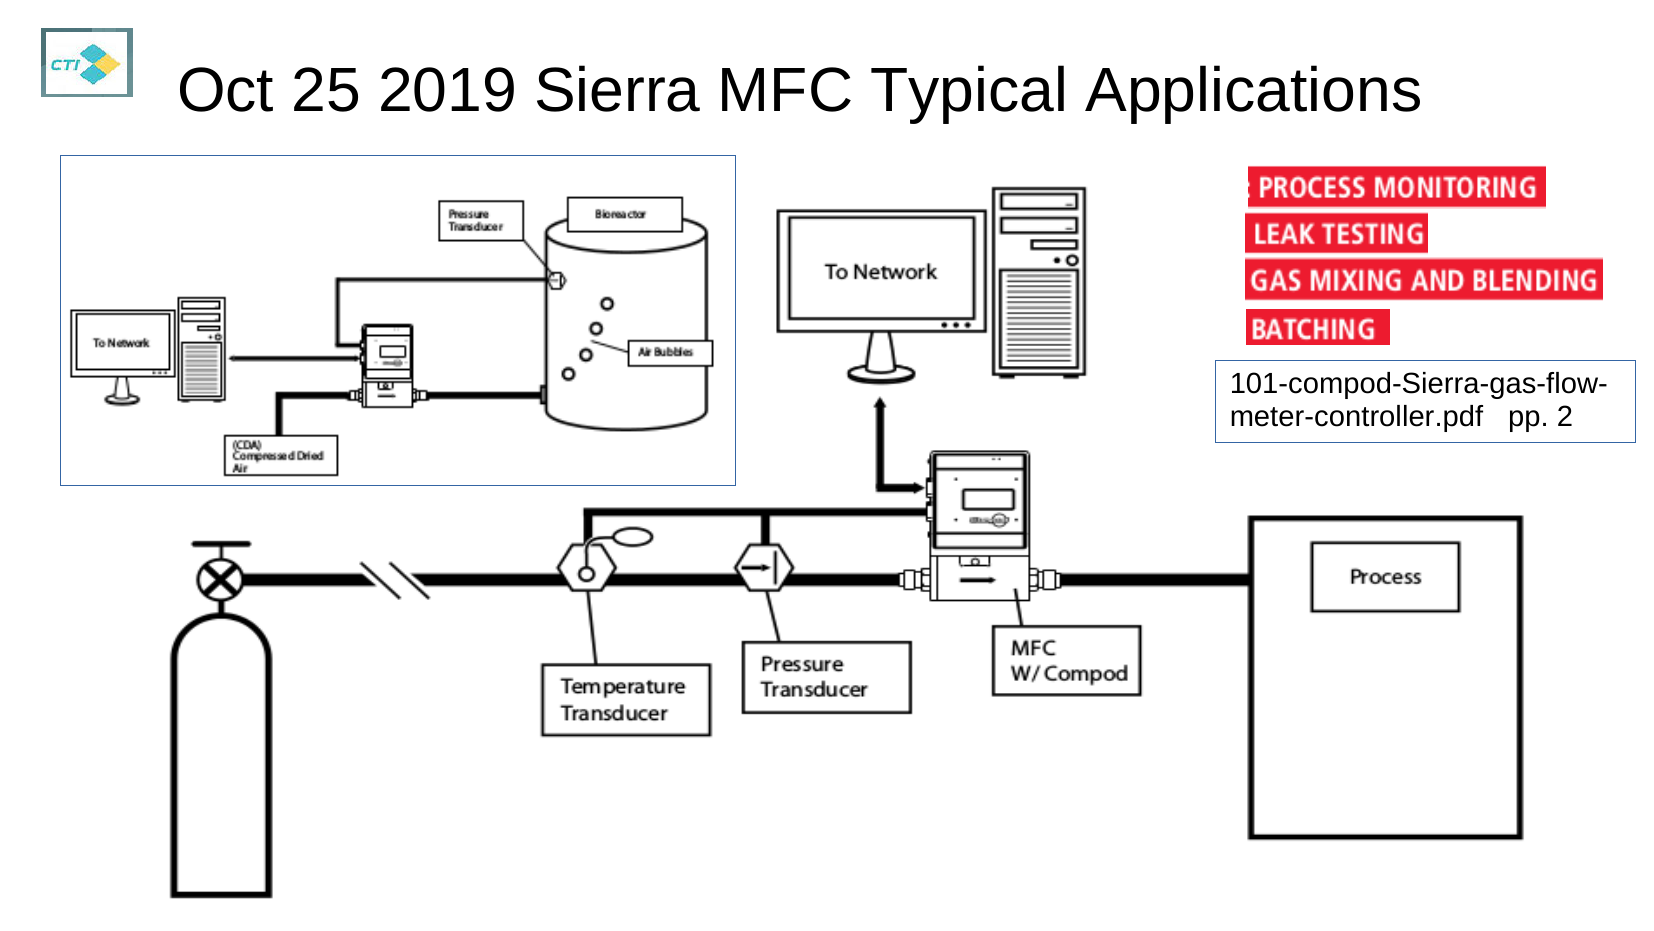

# Oct 25 2019 Sierra MFC Typical Applications
101-compod-Sierra-gas-flow-meter-controller.pdf pp. 2